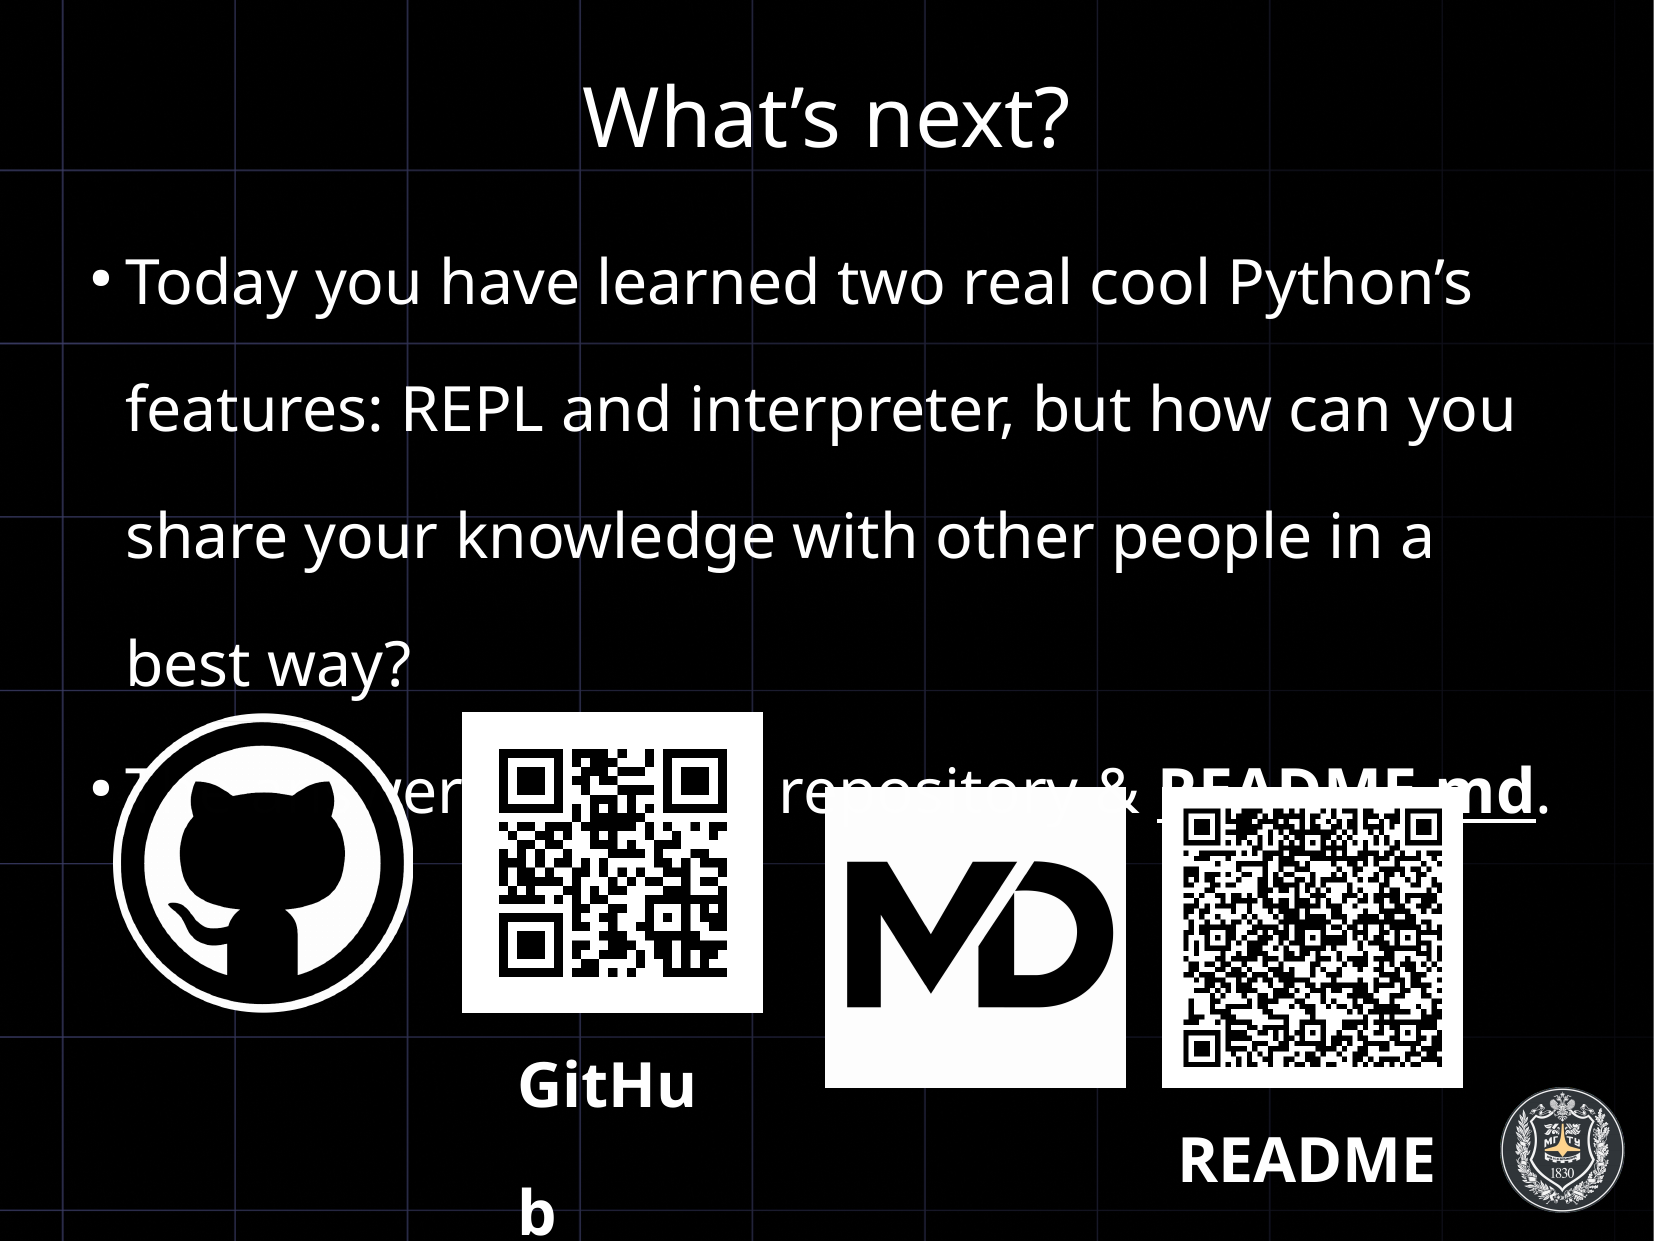

# What’s next?
Today you have learned two real cool Python’s features: REPL and interpreter, but how can you share your knowledge with other people in a best way?
The answer is GitHub repository & README.md.
GitHub
README